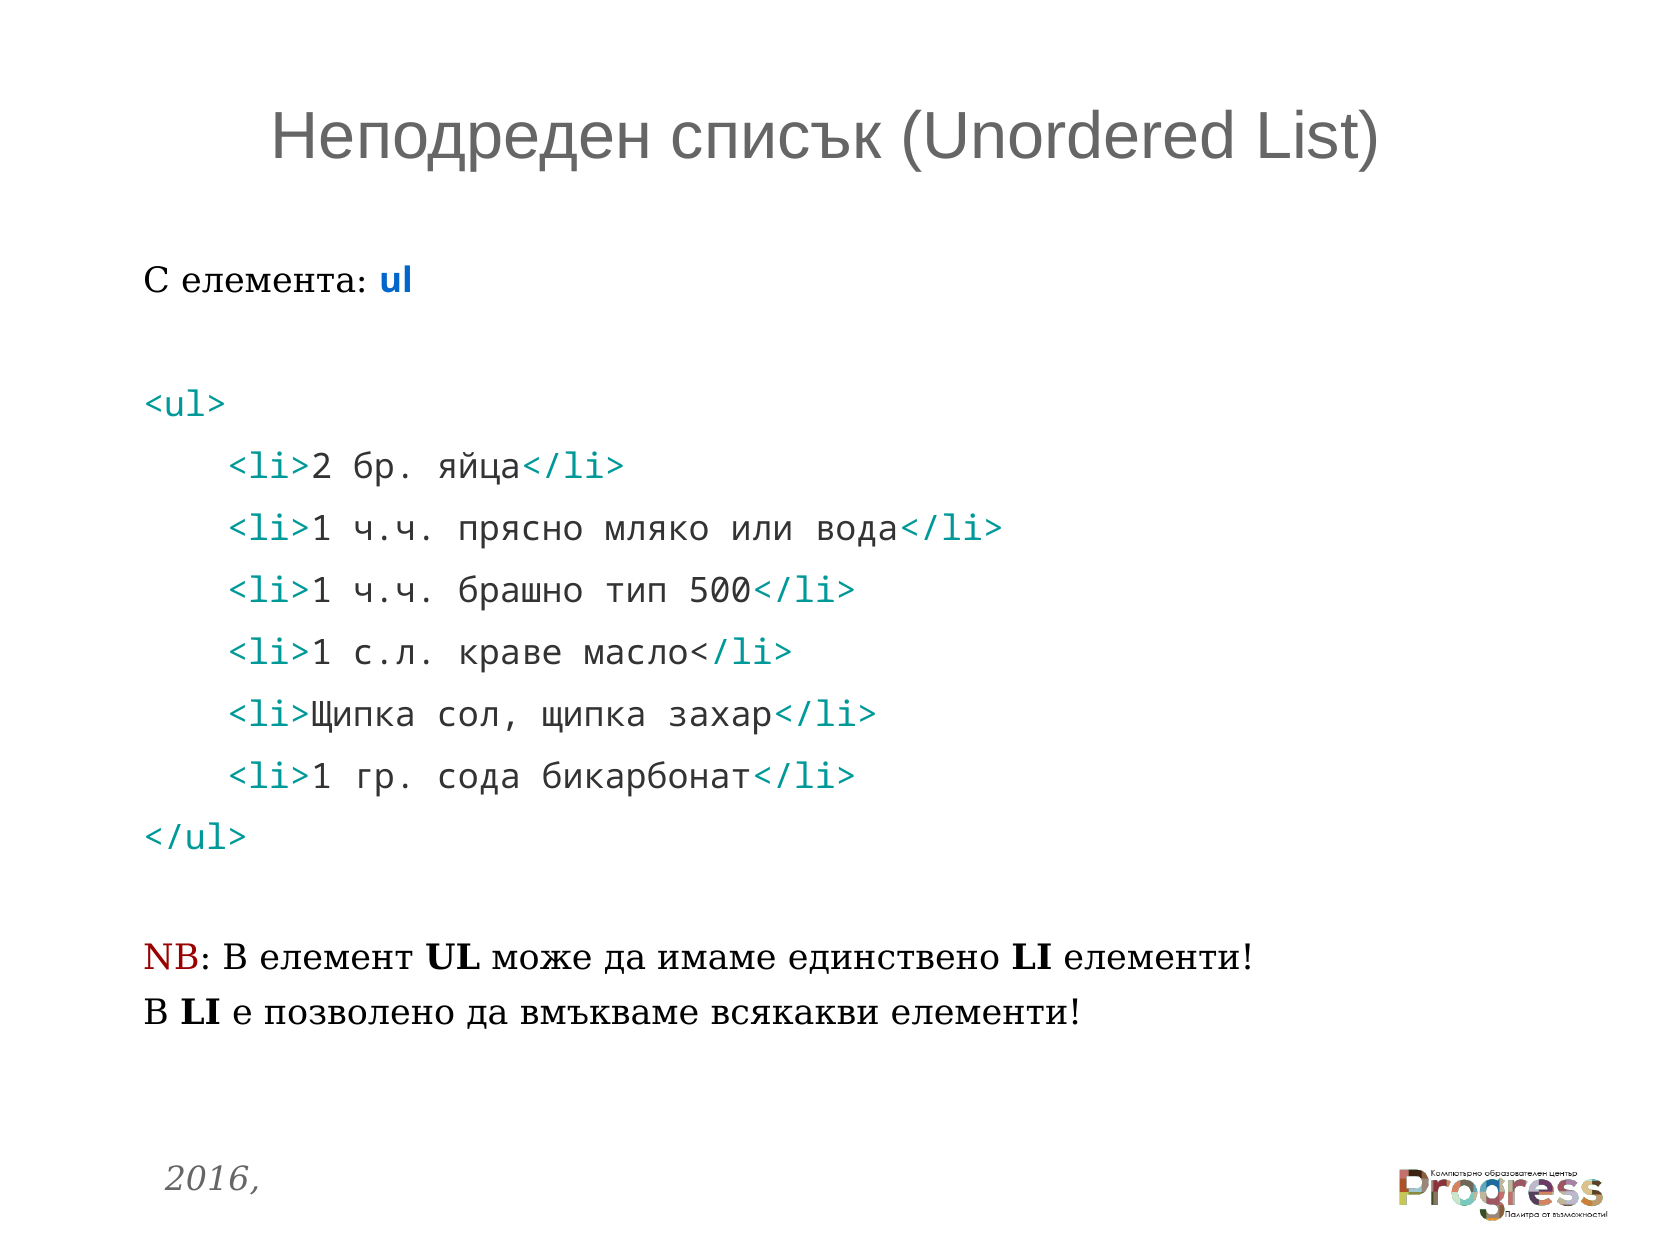

# Неподреден списък (Unordered List)
С елемента: ul
<ul>
 <li>2 бр. яйца</li>
 <li>1 ч.ч. прясно мляко или вода</li>
 <li>1 ч.ч. брашно тип 500</li>
 <li>1 с.л. краве масло</li>
 <li>Щипка сол, щипка захар</li>
 <li>1 гр. сода бикарбонат</li>
</ul>
NB: В елемент UL може да имаме единствено LI елементи!
В LI е позволено да вмъкваме всякакви елементи!
2016,